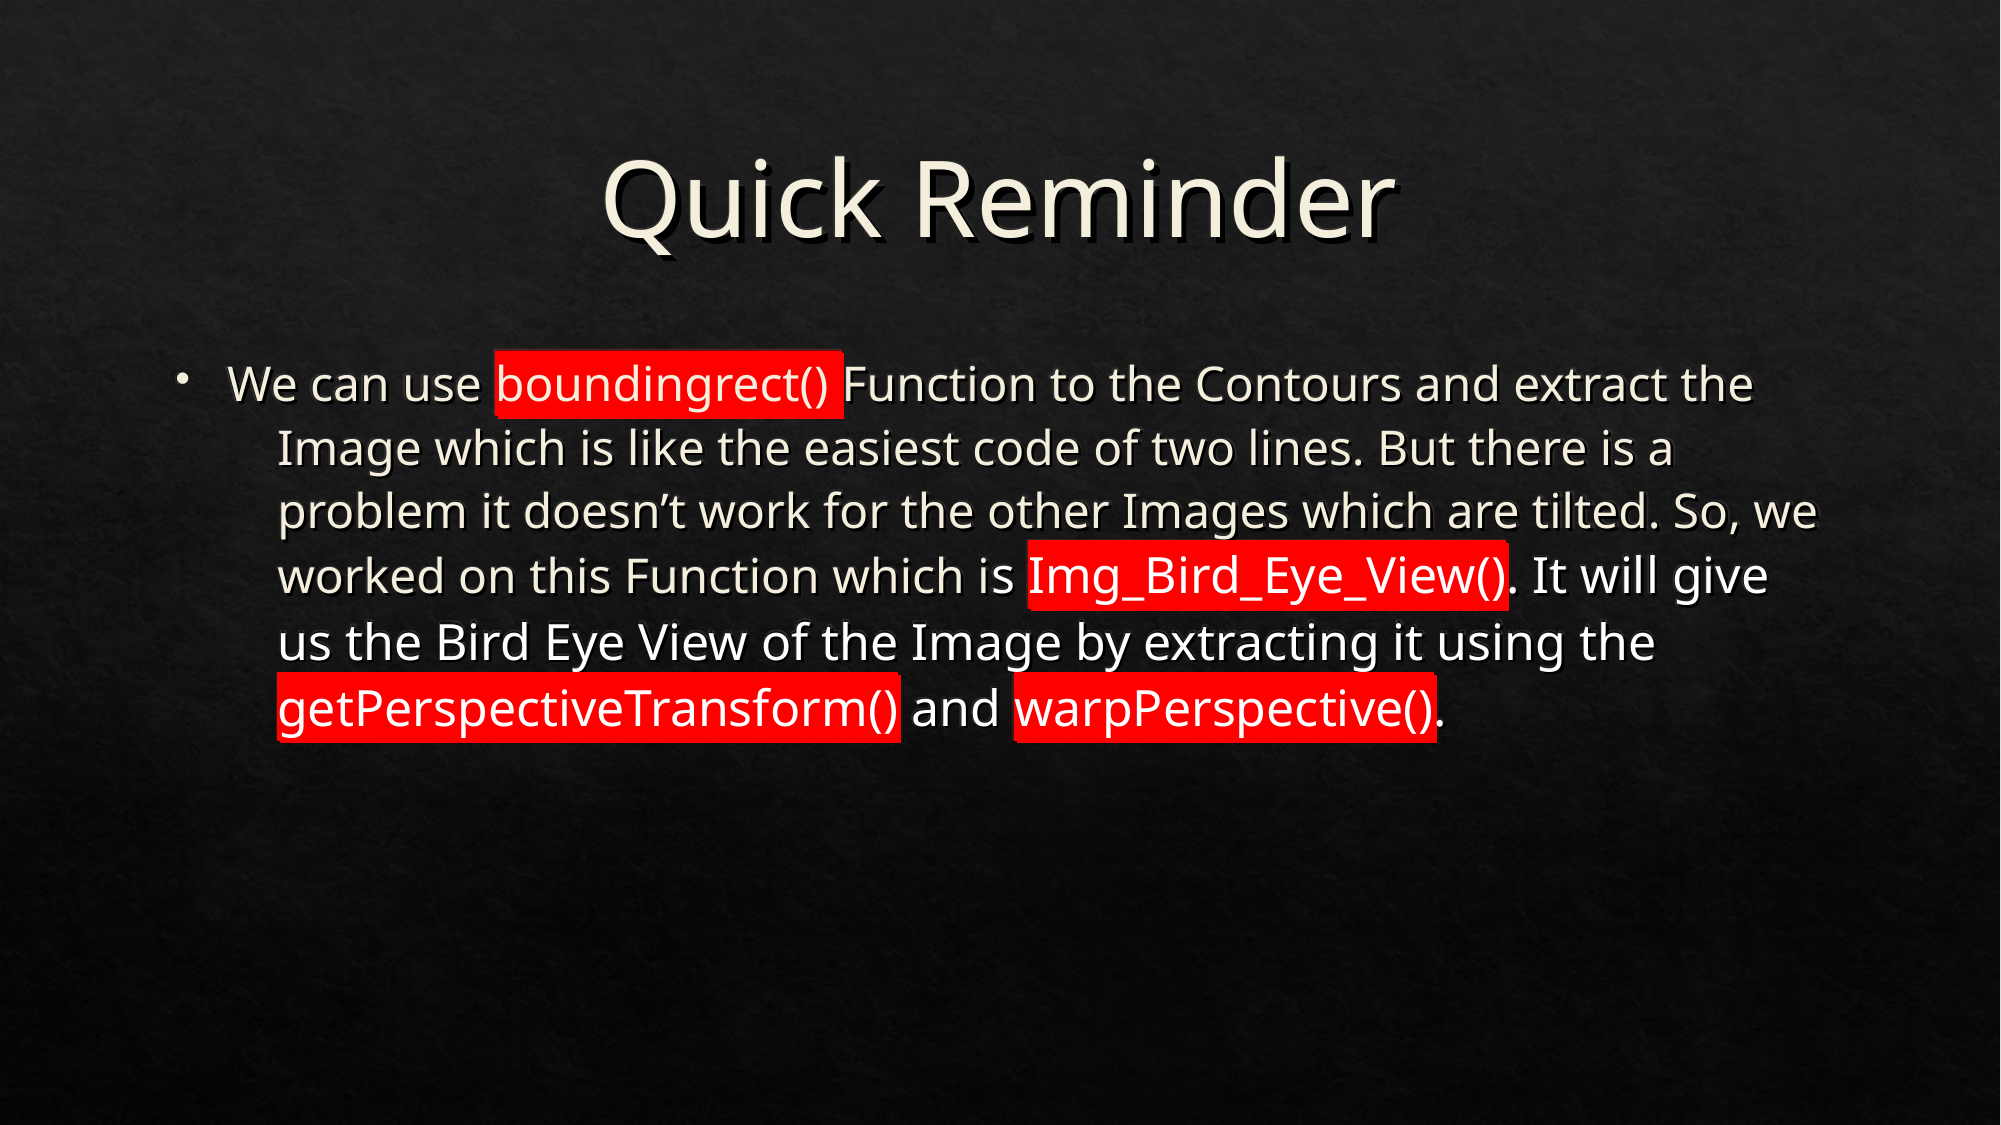

# Quick Reminder
We can use boundingrect() Function to the Contours and extract the Image which is like the easiest code of two lines. But there is a problem it doesn’t work for the other Images which are tilted. So, we worked on this Function which is Img_Bird_Eye_View(). It will give us the Bird Eye View of the Image by extracting it using the getPerspectiveTransform() and warpPerspective().